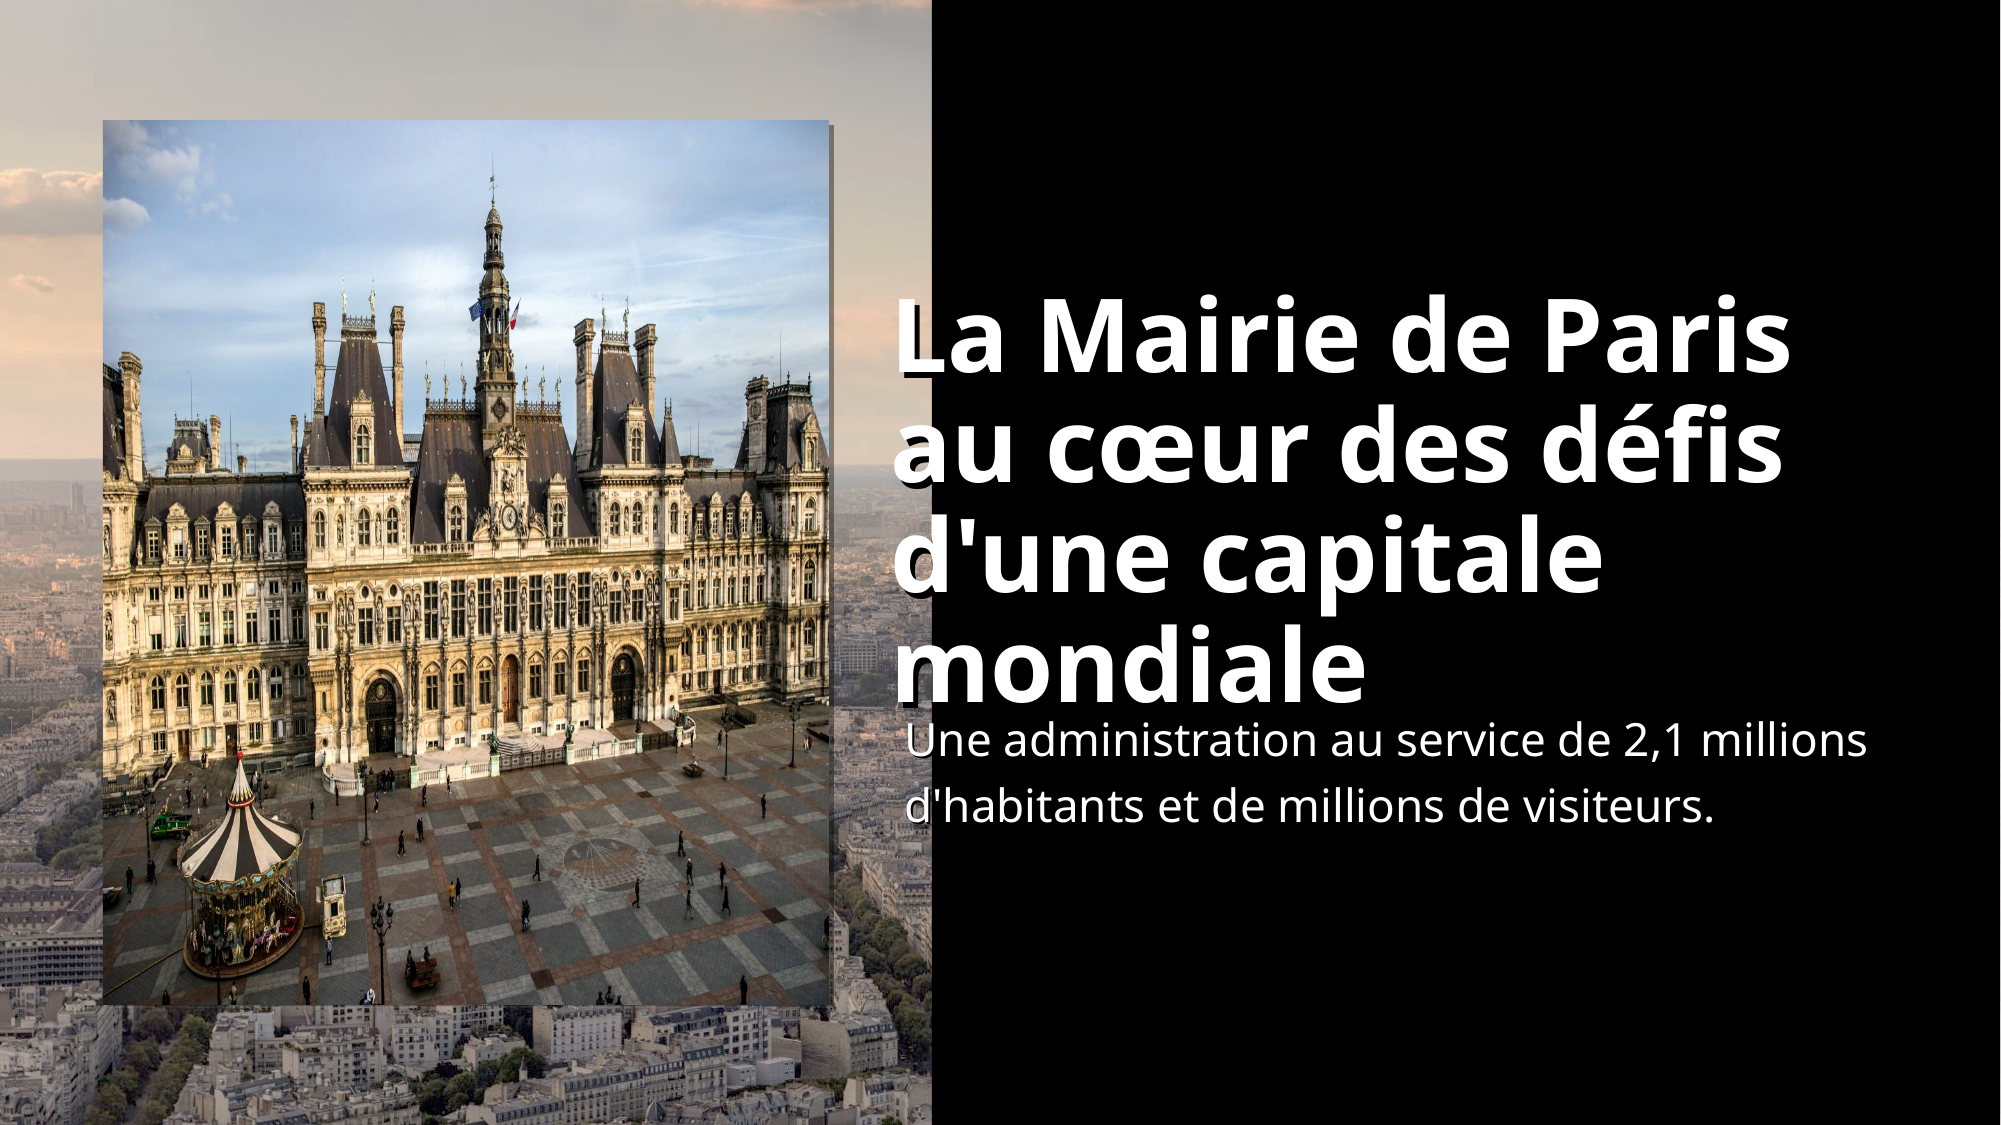

# La Mairie de Paris au cœur des défis d'une capitale mondiale
Une administration au service de 2,1 millions d'habitants et de millions de visiteurs.